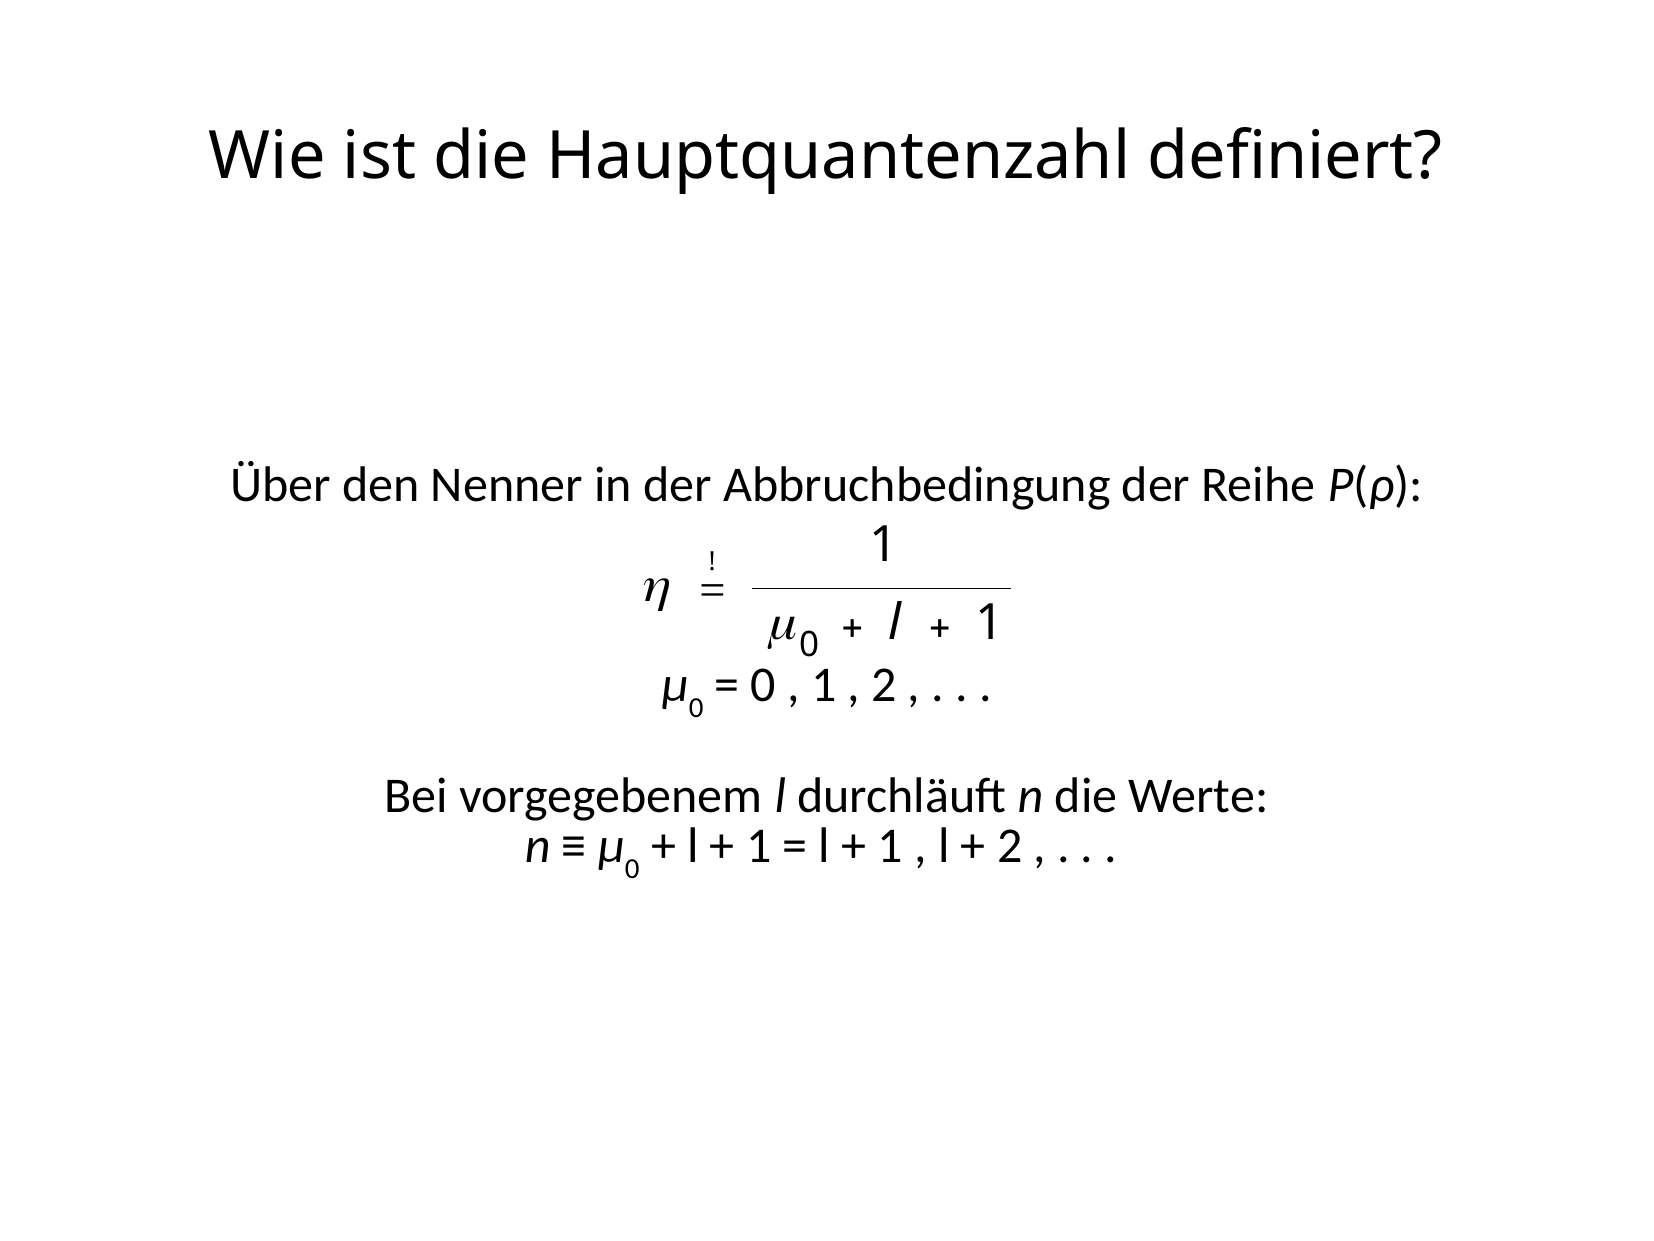

# Wie ist die Hauptquantenzahl definiert?
Über den Nenner in der Abbruchbedingung der Reihe P(ρ):
μ0 = 0 , 1 , 2 , . . .
Bei vorgegebenem l durchläuft n die Werte:
n ≡ μ0 + l + 1 = l + 1 , l + 2 , . . .